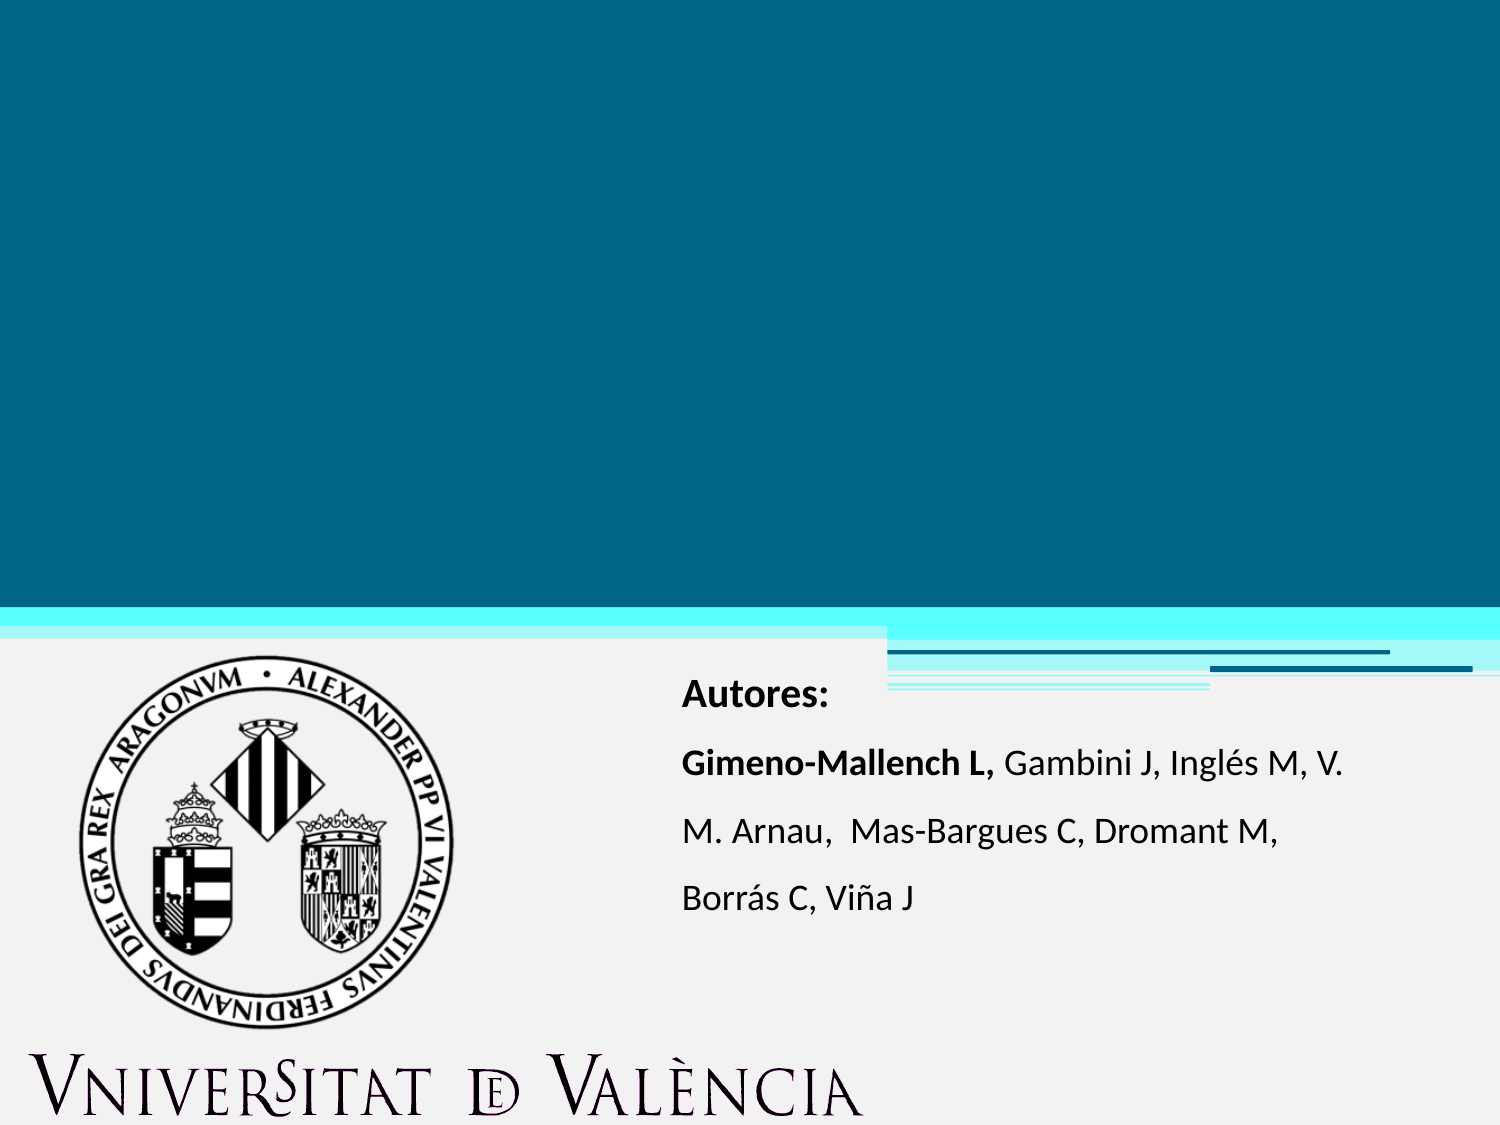

# EFECTO DE LAS MICROVESÍCULAS LIBERADAS POR LAS CÉLULAS INMUNITARIAS, ACTIVADAS POR POLIFENOLES, SOBRE CÉLULAS MADRE
Autores:
Gimeno-Mallench L, Gambini J, Inglés M, V. M. Arnau, Mas-Bargues C, Dromant M, Borrás C, Viña J